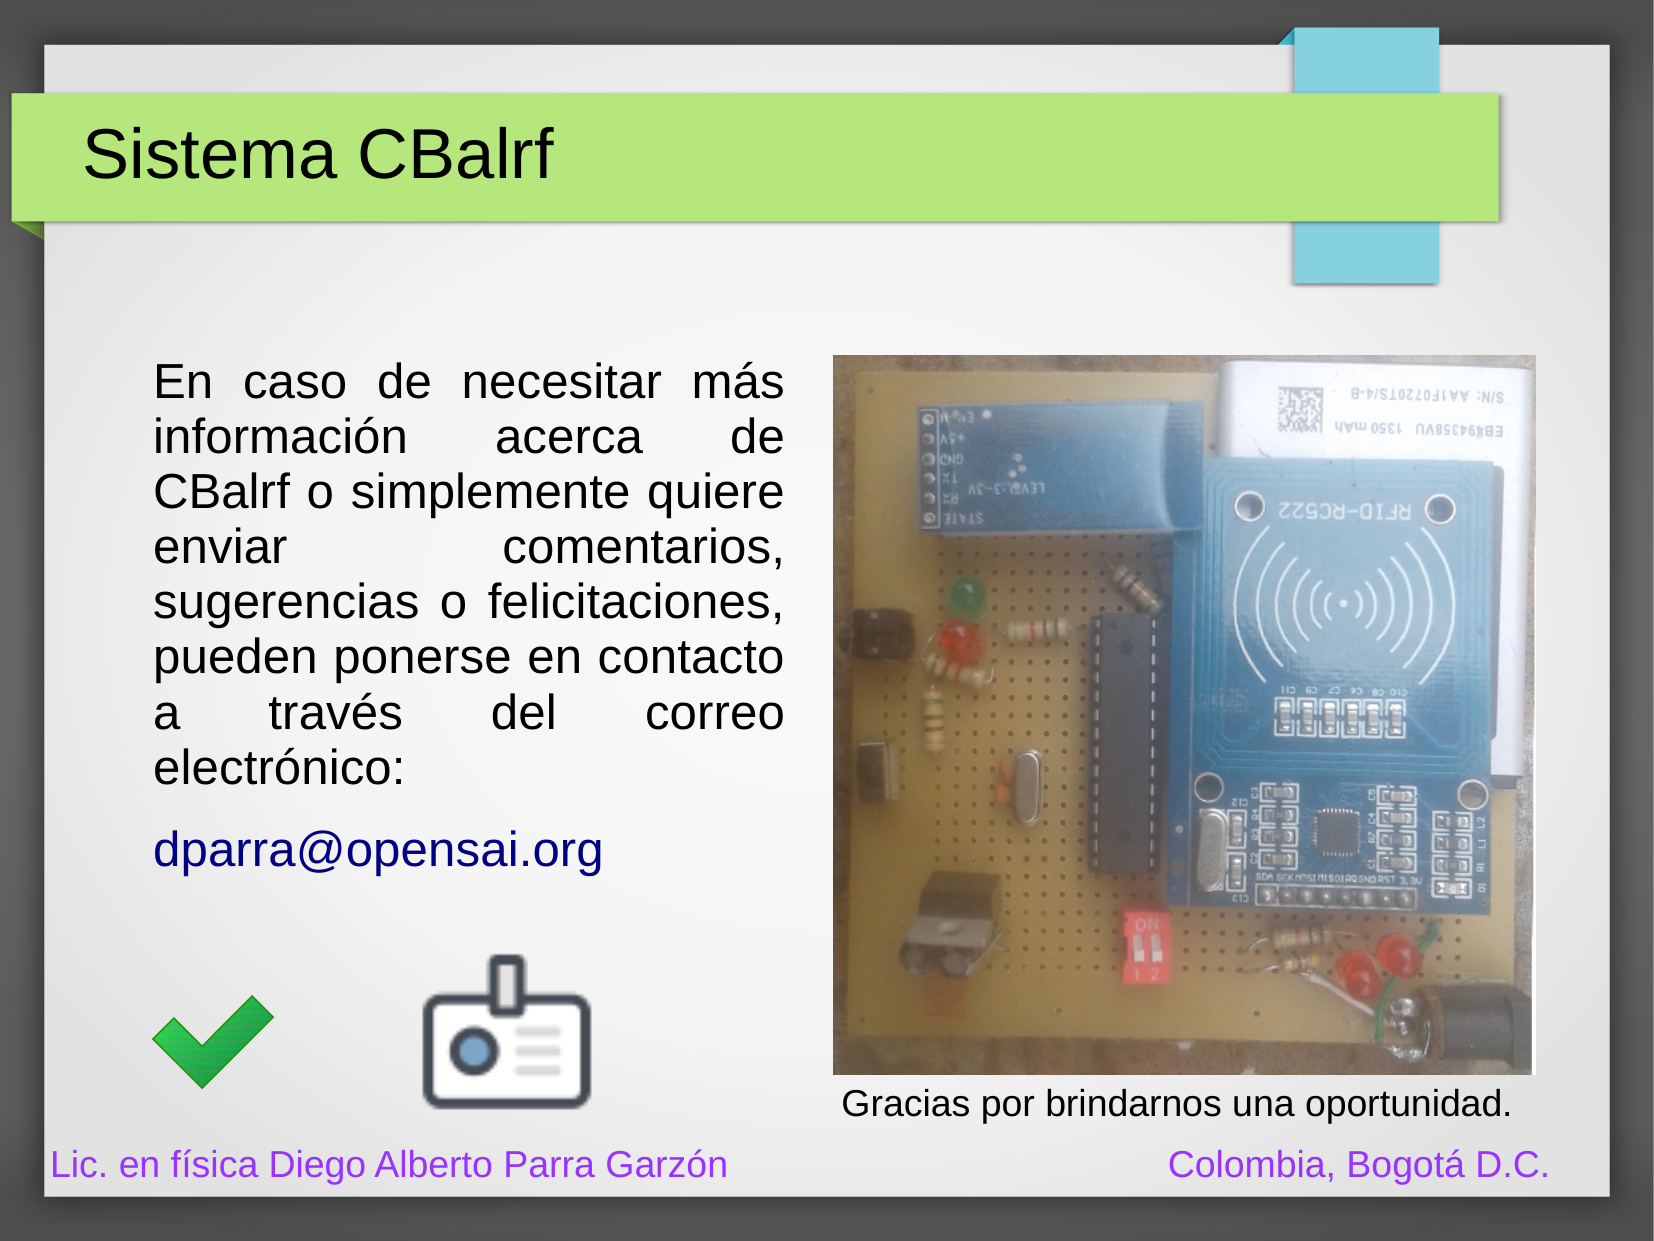

# Sistema CBalrf
En caso de necesitar más información acerca de CBalrf o simplemente quiere enviar comentarios, sugerencias o felicitaciones, pueden ponerse en contacto a través del correo electrónico:
dparra@opensai.org
Gracias por brindarnos una oportunidad.
Lic. en física Diego Alberto Parra Garzón						 Colombia, Bogotá D.C.